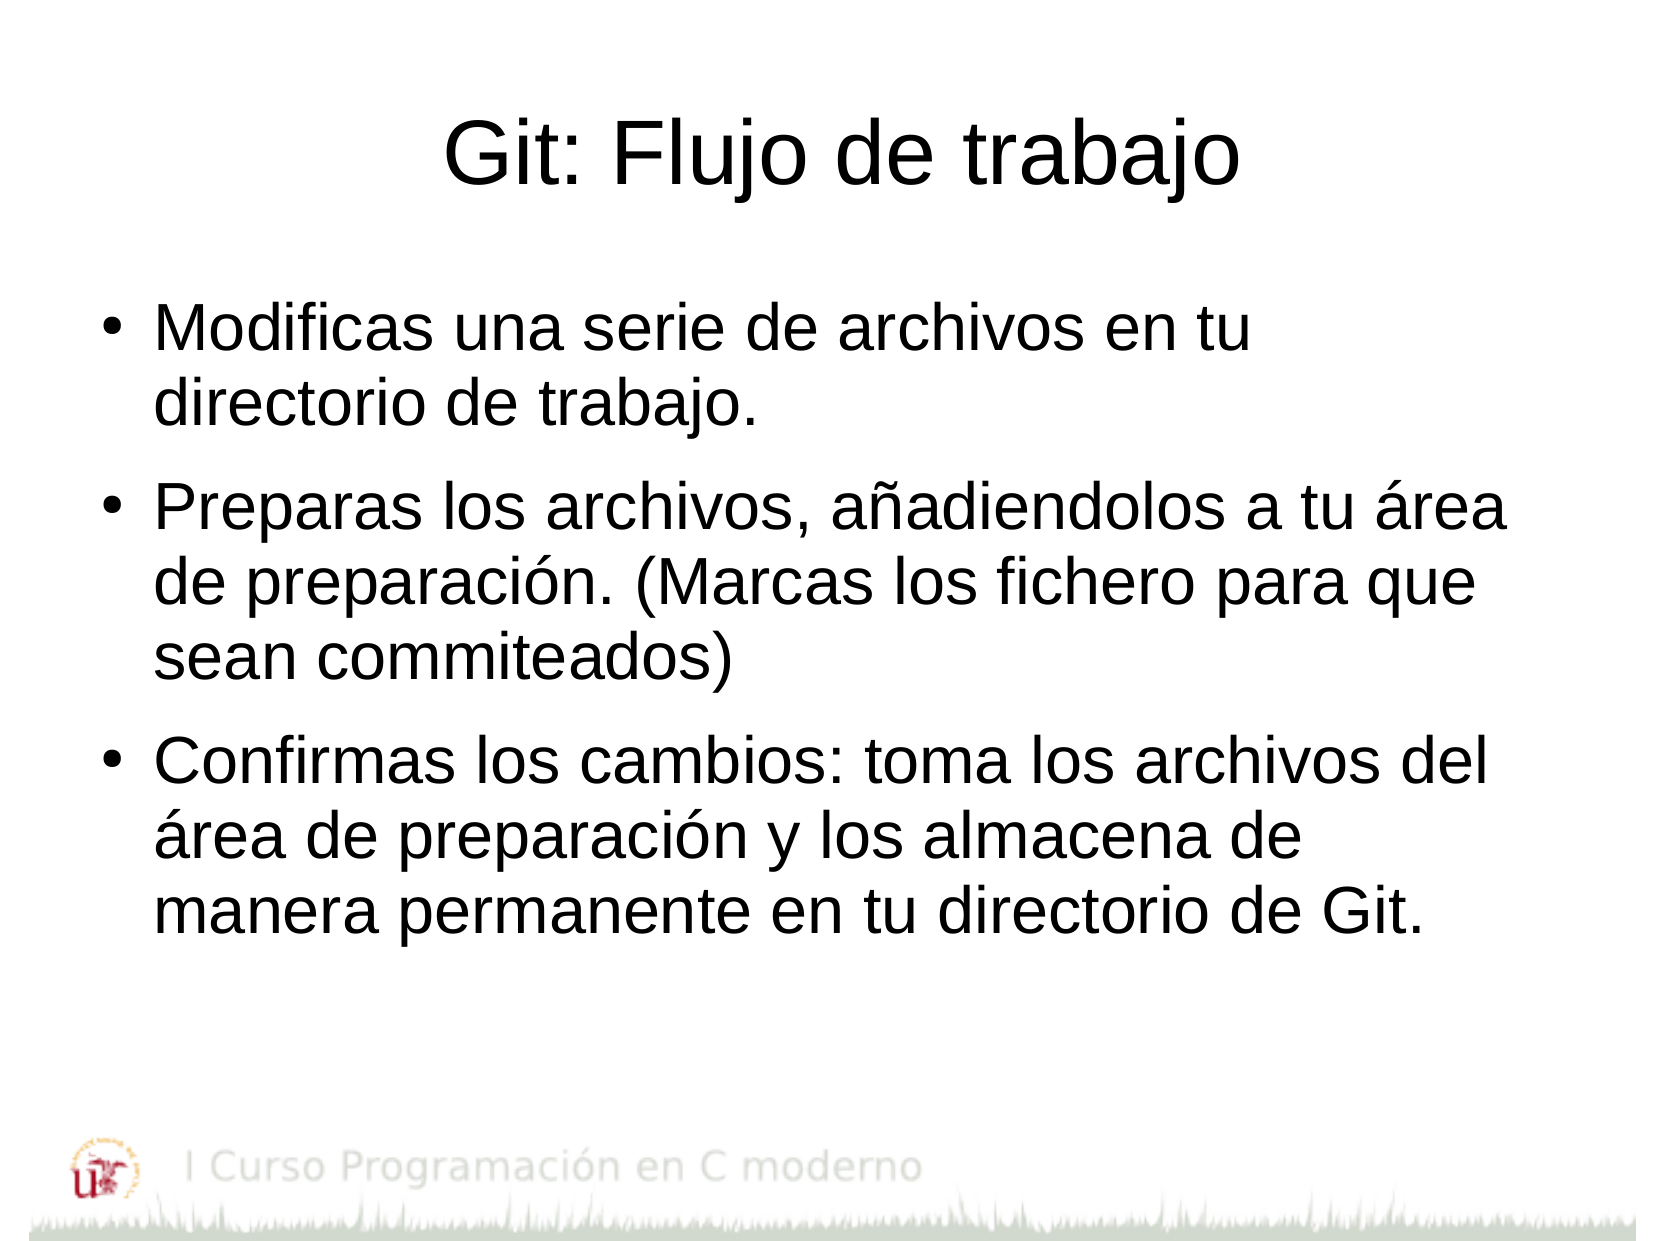

# Git: Flujo de trabajo
Modificas una serie de archivos en tu directorio de trabajo.
Preparas los archivos, añadiendolos a tu área de preparación. (Marcas los fichero para que sean commiteados)
Confirmas los cambios: toma los archivos del área de preparación y los almacena de manera permanente en tu directorio de Git.